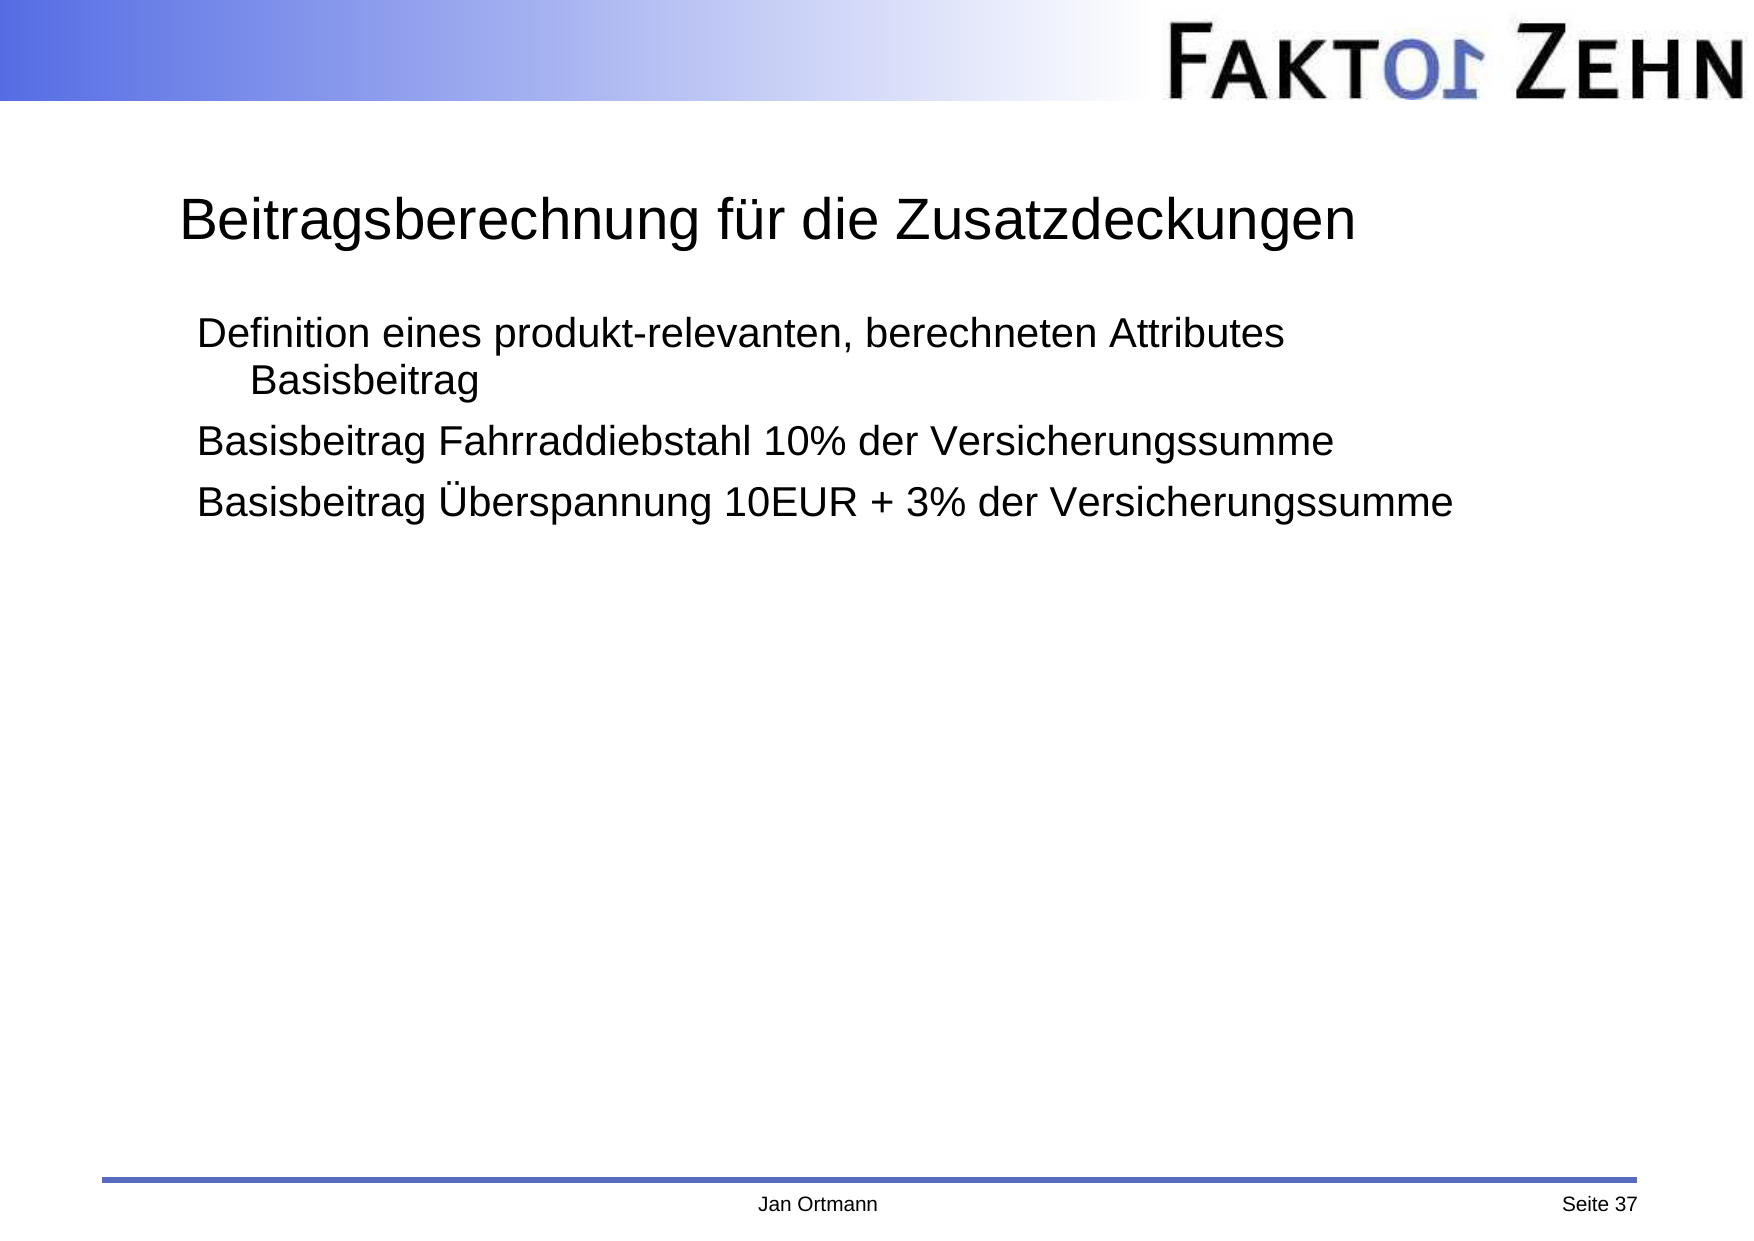

# Beitragsberechnung für die Zusatzdeckungen
Definition eines produkt-relevanten, berechneten Attributes
Basisbeitrag
Basisbeitrag Fahrraddiebstahl 10% der Versicherungssumme
Basisbeitrag Überspannung 10EUR + 3% der Versicherungssumme